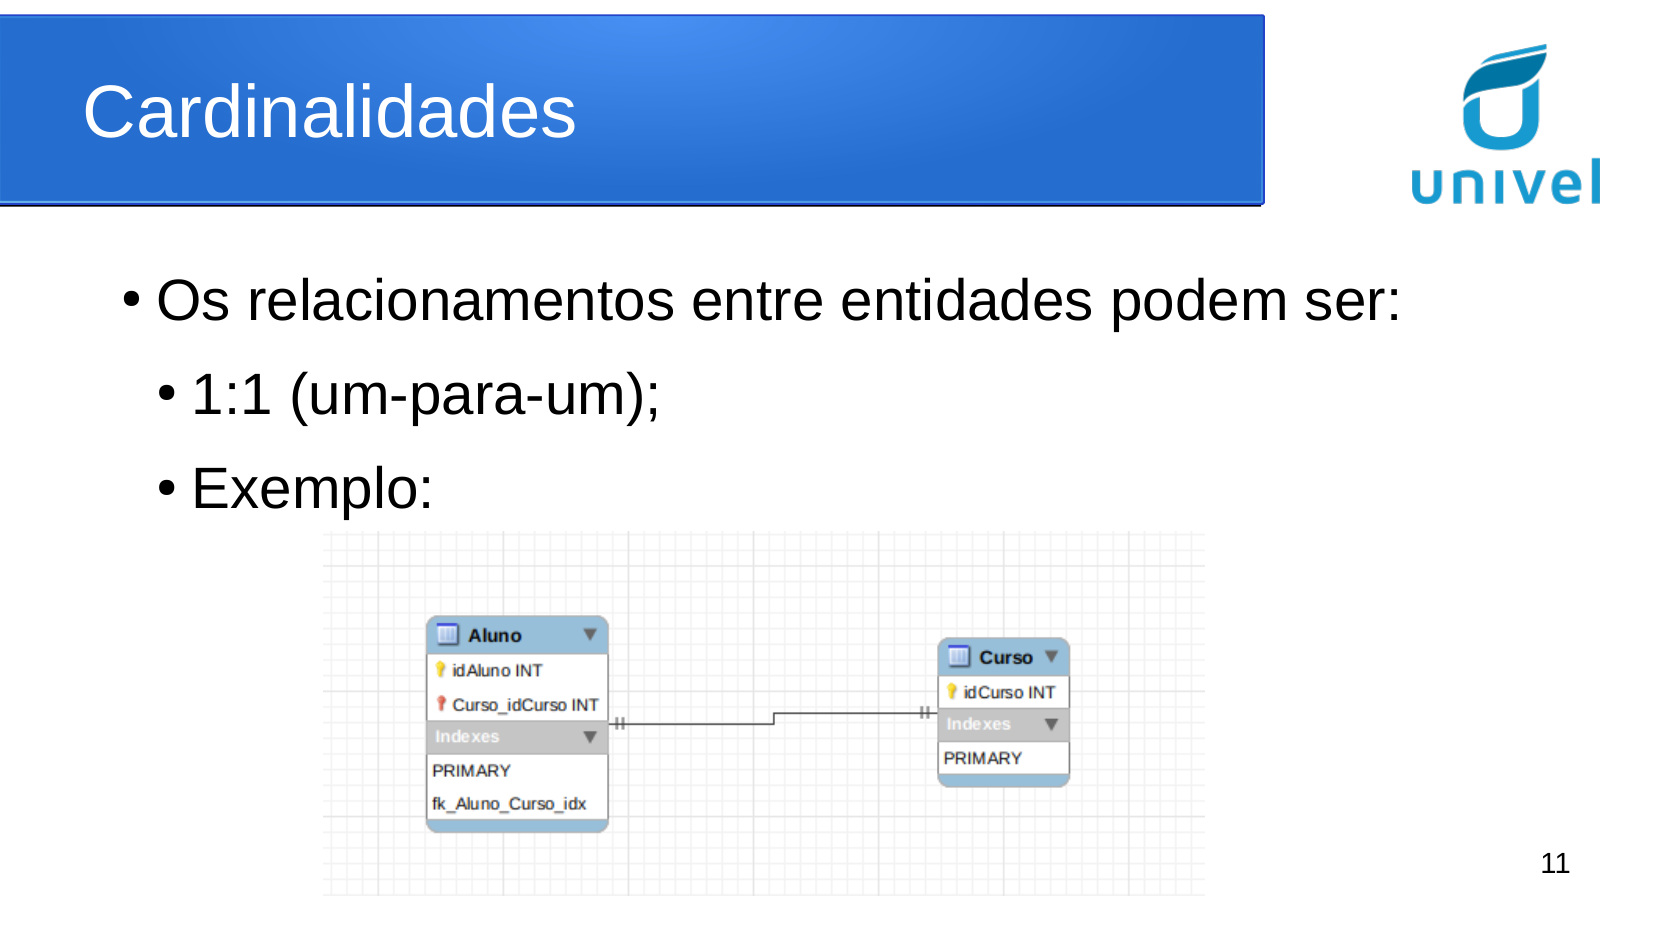

# Cardinalidades
Os relacionamentos entre entidades podem ser:
1:1 (um-para-um);
Exemplo:
11